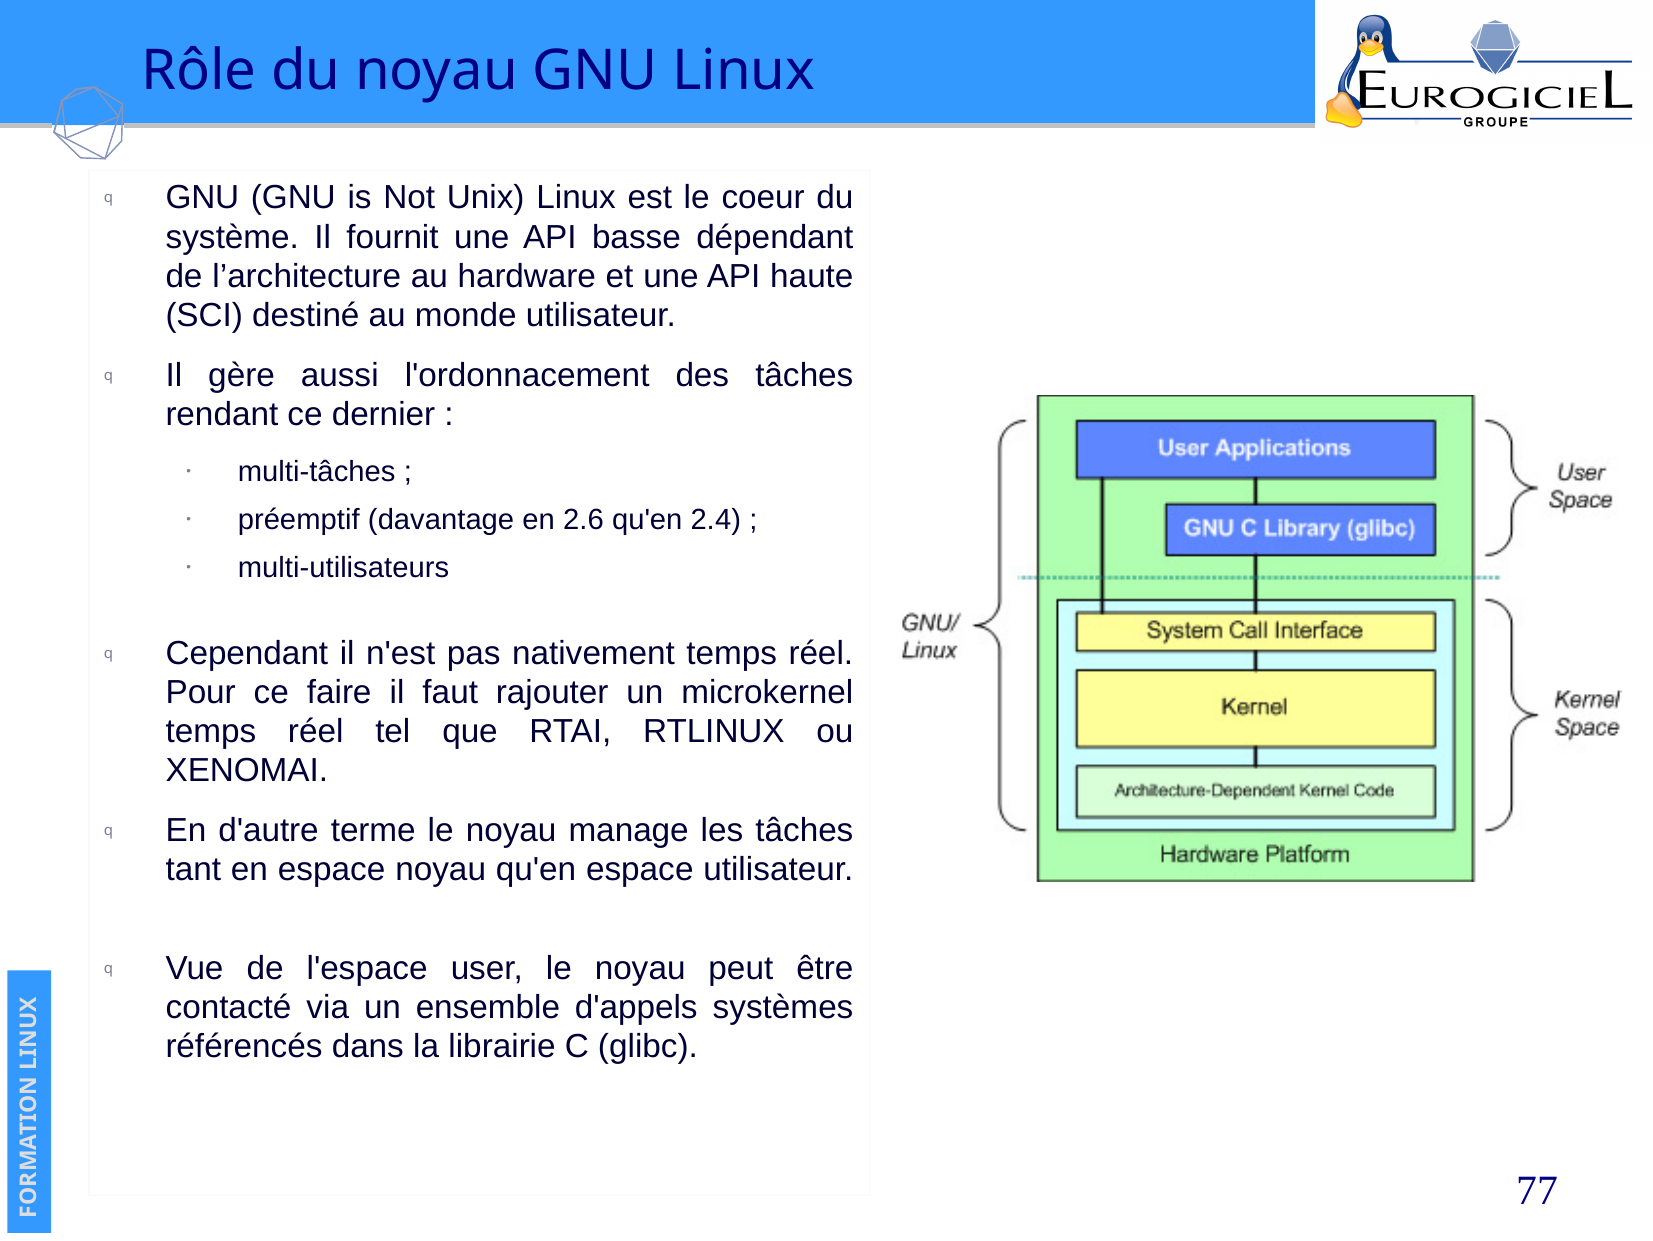

# Rôle du noyau GNU Linux
GNU (GNU is Not Unix) Linux est le coeur du système. Il fournit une API basse dépendant de l’architecture au hardware et une API haute (SCI) destiné au monde utilisateur.
Il gère aussi l'ordonnacement des tâches rendant ce dernier :
multi-tâches ;
préemptif (davantage en 2.6 qu'en 2.4) ;
multi-utilisateurs
Cependant il n'est pas nativement temps réel. Pour ce faire il faut rajouter un microkernel temps réel tel que RTAI, RTLINUX ou XENOMAI.
En d'autre terme le noyau manage les tâches tant en espace noyau qu'en espace utilisateur.
Vue de l'espace user, le noyau peut être contacté via un ensemble d'appels systèmes référencés dans la librairie C (glibc).